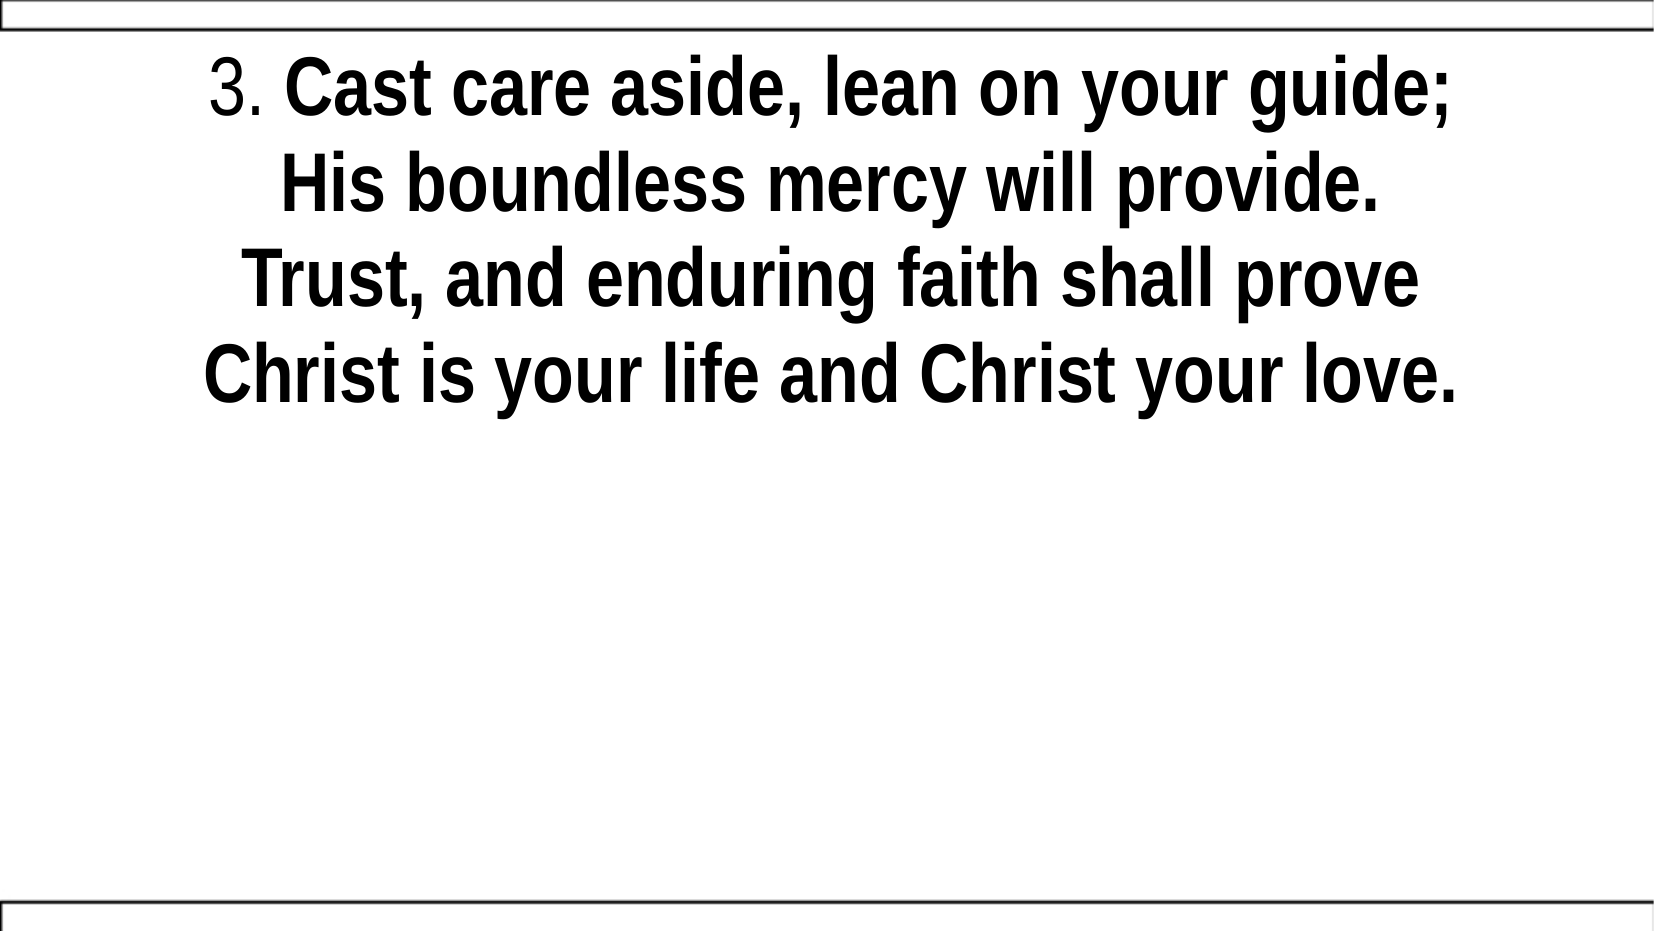

3. Cast care aside, lean on your guide;
His boundless mercy will provide.
Trust, and enduring faith shall prove
Christ is your life and Christ your love.